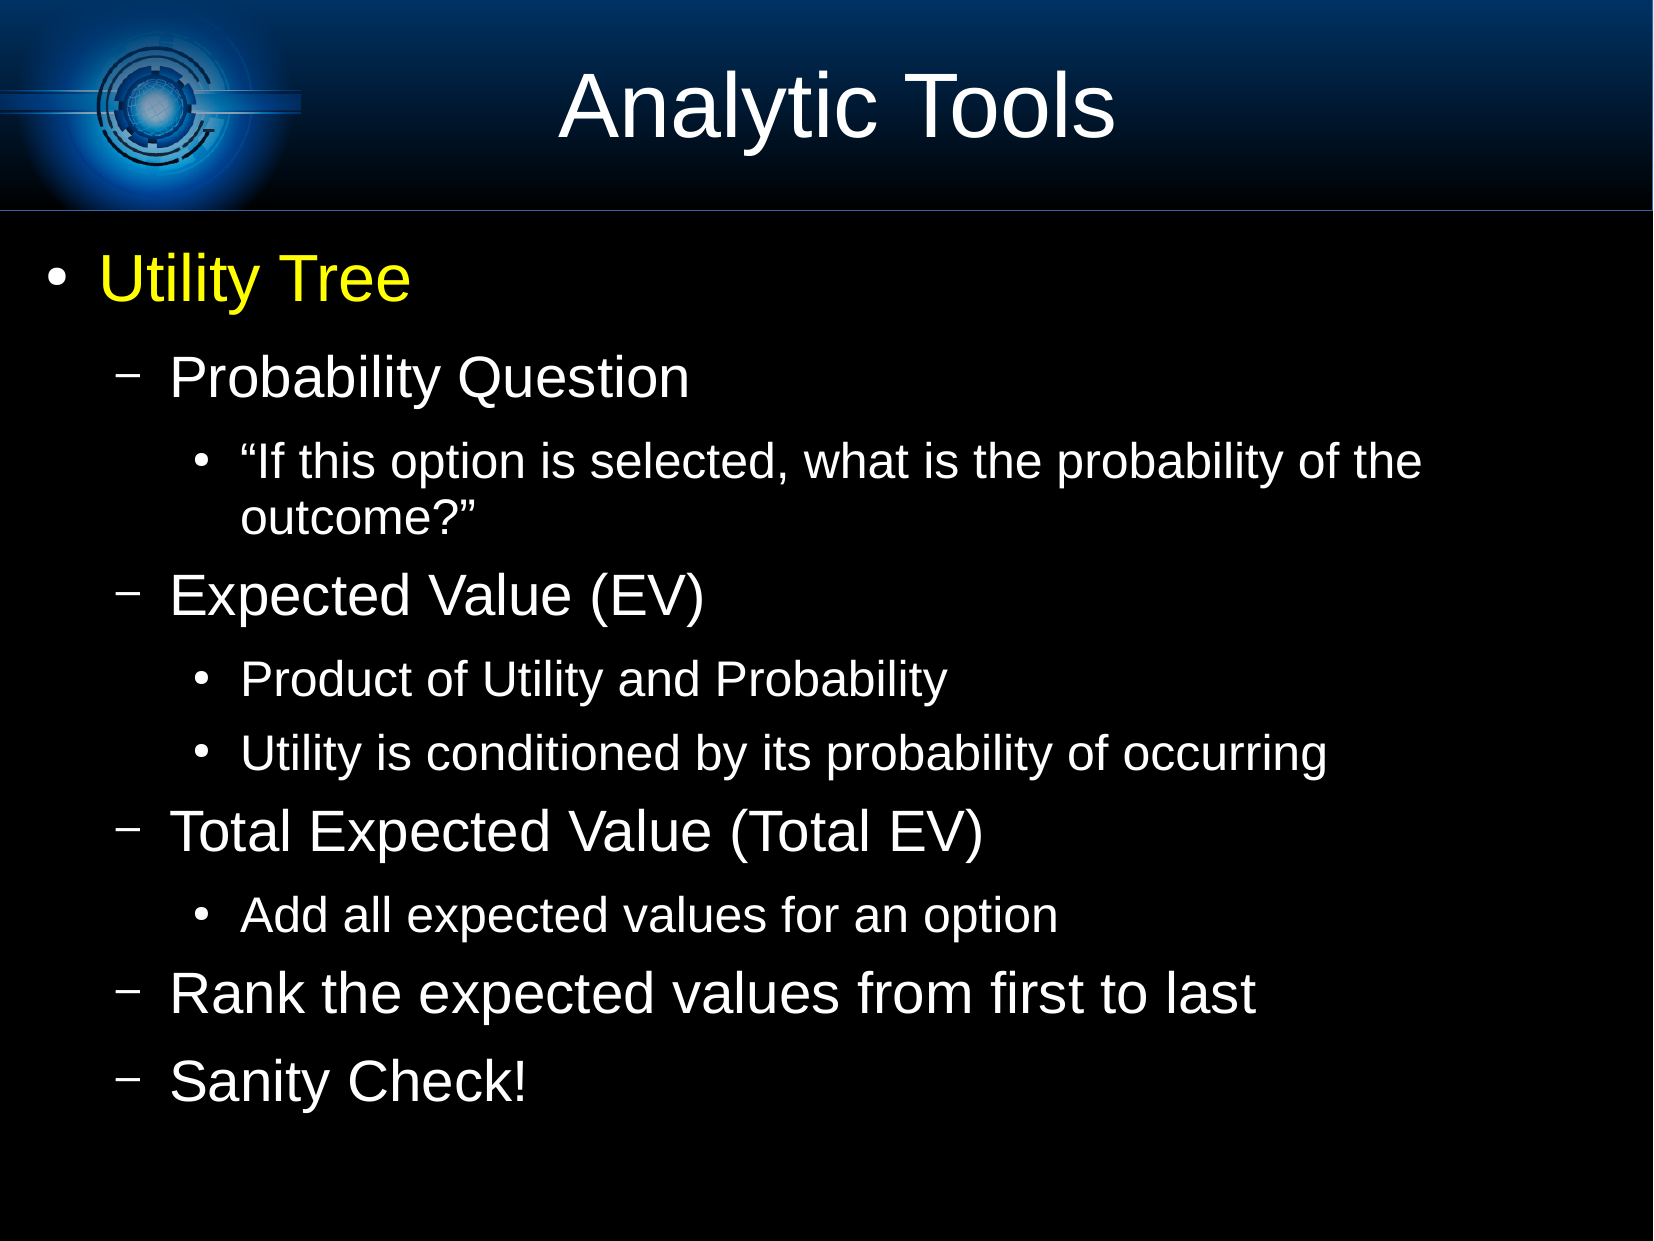

Analytic Tools
# Utility Tree
Probability Question
“If this option is selected, what is the probability of the outcome?”
Expected Value (EV)
Product of Utility and Probability
Utility is conditioned by its probability of occurring
Total Expected Value (Total EV)
Add all expected values for an option
Rank the expected values from first to last
Sanity Check!